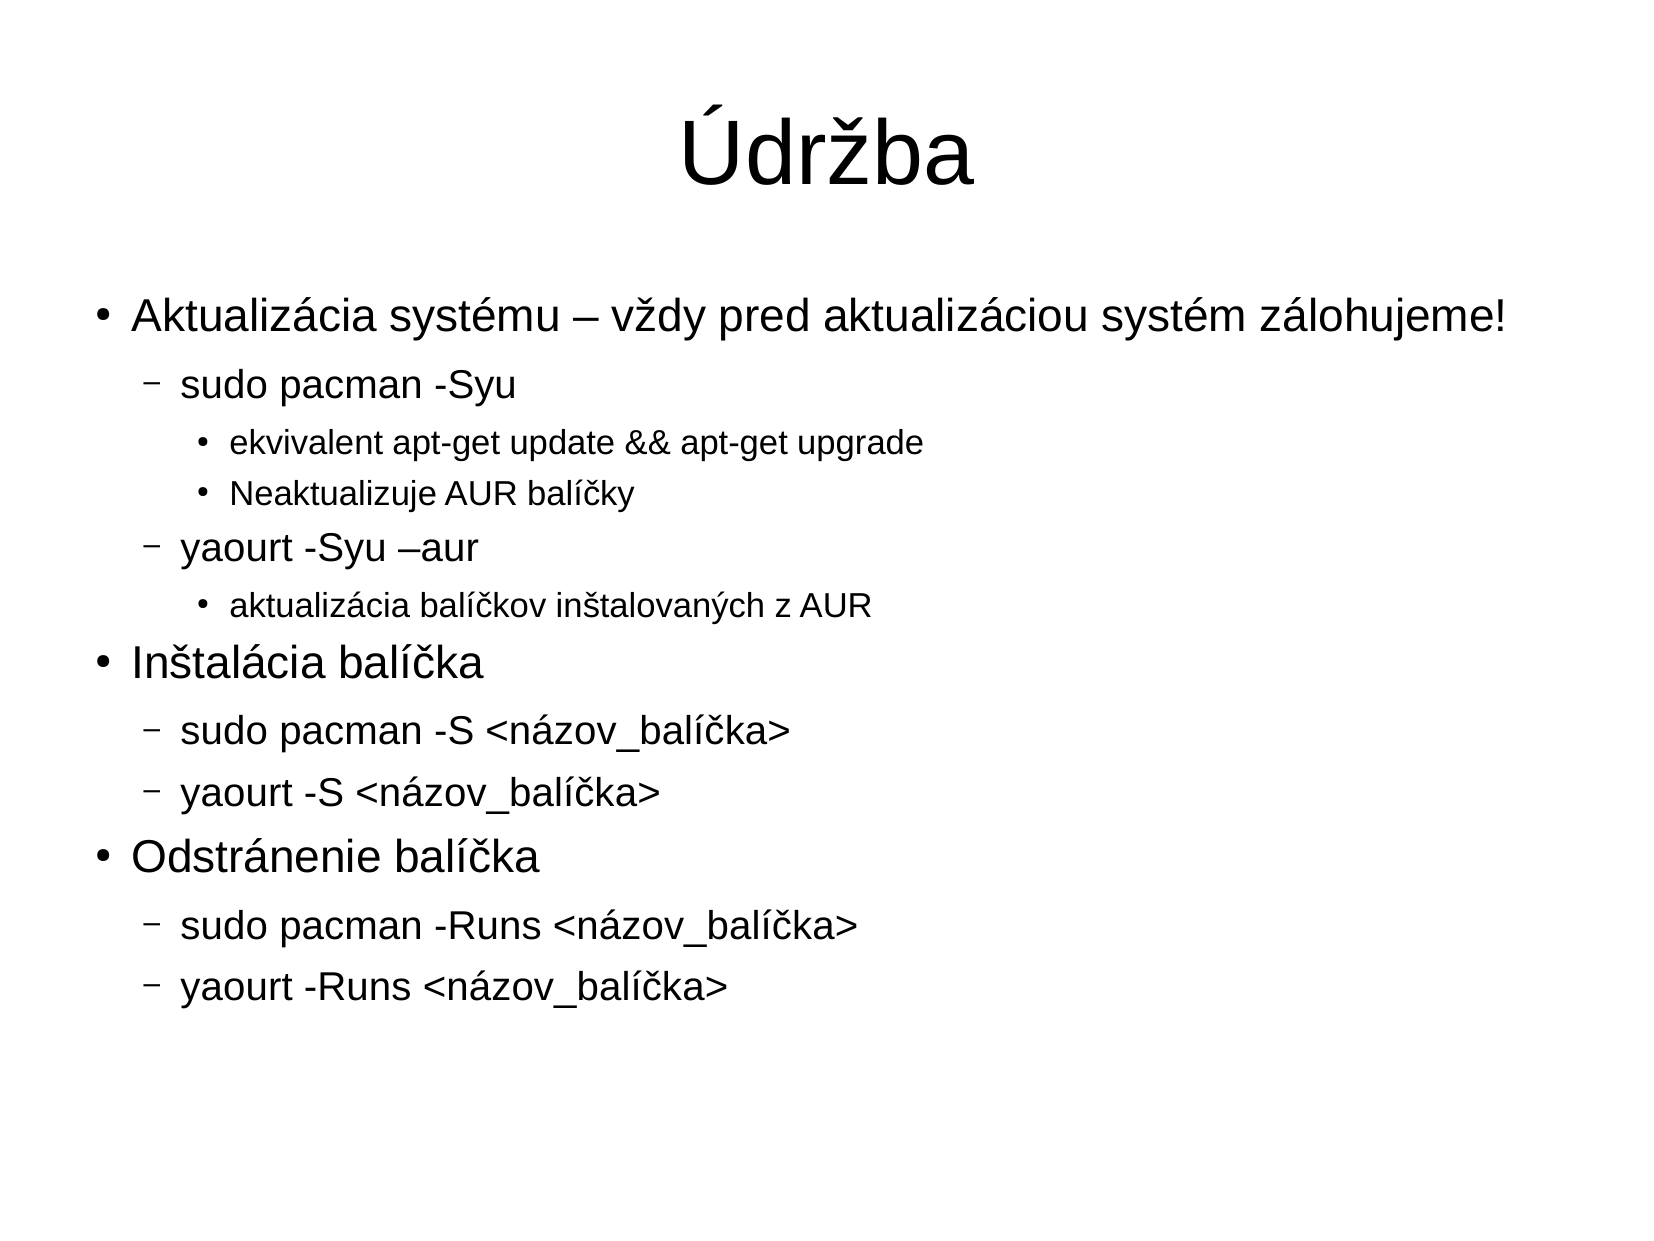

# Údržba
Aktualizácia systému – vždy pred aktualizáciou systém zálohujeme!
sudo pacman -Syu
ekvivalent apt-get update && apt-get upgrade
Neaktualizuje AUR balíčky
yaourt -Syu –aur
aktualizácia balíčkov inštalovaných z AUR
Inštalácia balíčka
sudo pacman -S <názov_balíčka>
yaourt -S <názov_balíčka>
Odstránenie balíčka
sudo pacman -Runs <názov_balíčka>
yaourt -Runs <názov_balíčka>